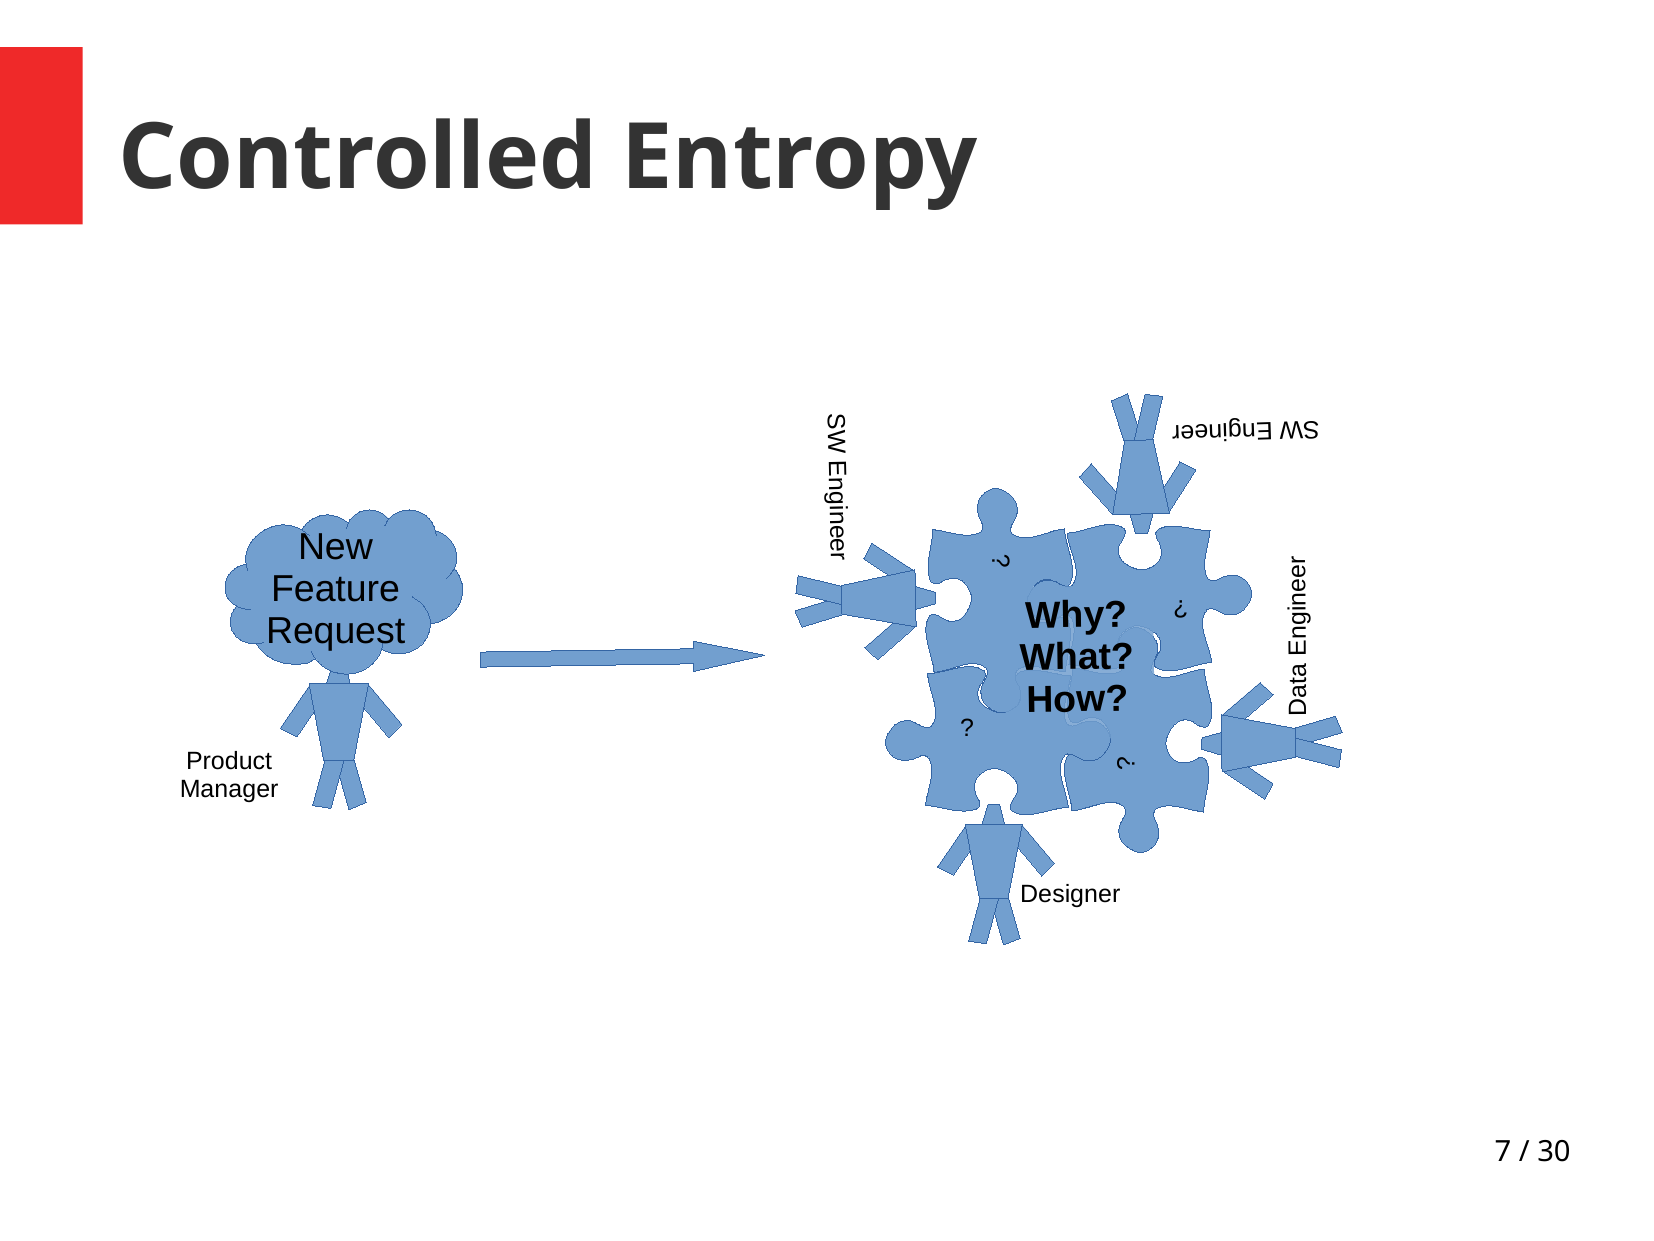

# Controlled Entropy
SW Engineer
?
SW Engineer
New
Feature
Request
Data Engineer
?
?
Why?
What?
How?
?
Designer
Product
Manager
7